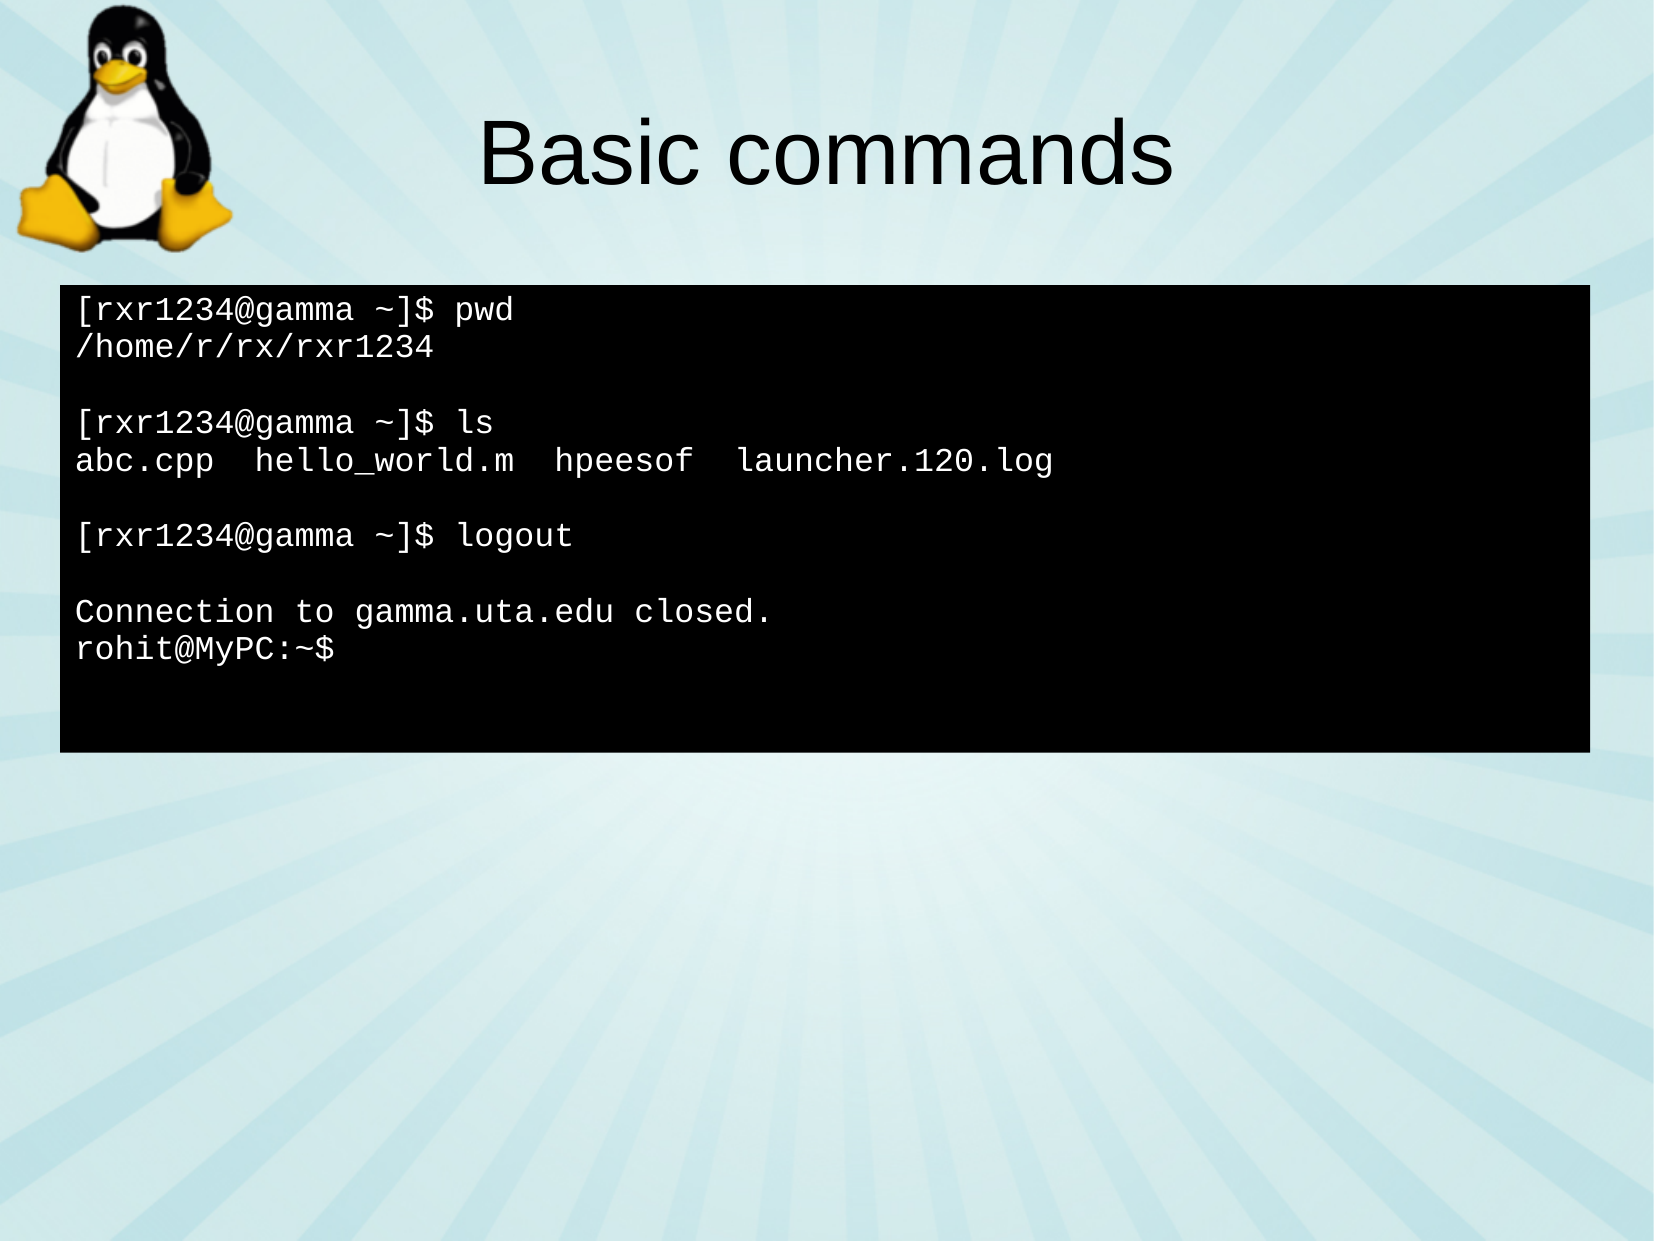

# Basic commands
[rxr1234@gamma ~]$ pwd
/home/r/rx/rxr1234
[rxr1234@gamma ~]$ ls
abc.cpp hello_world.m hpeesof launcher.120.log
[rxr1234@gamma ~]$ logout
Connection to gamma.uta.edu closed.
rohit@MyPC:~$